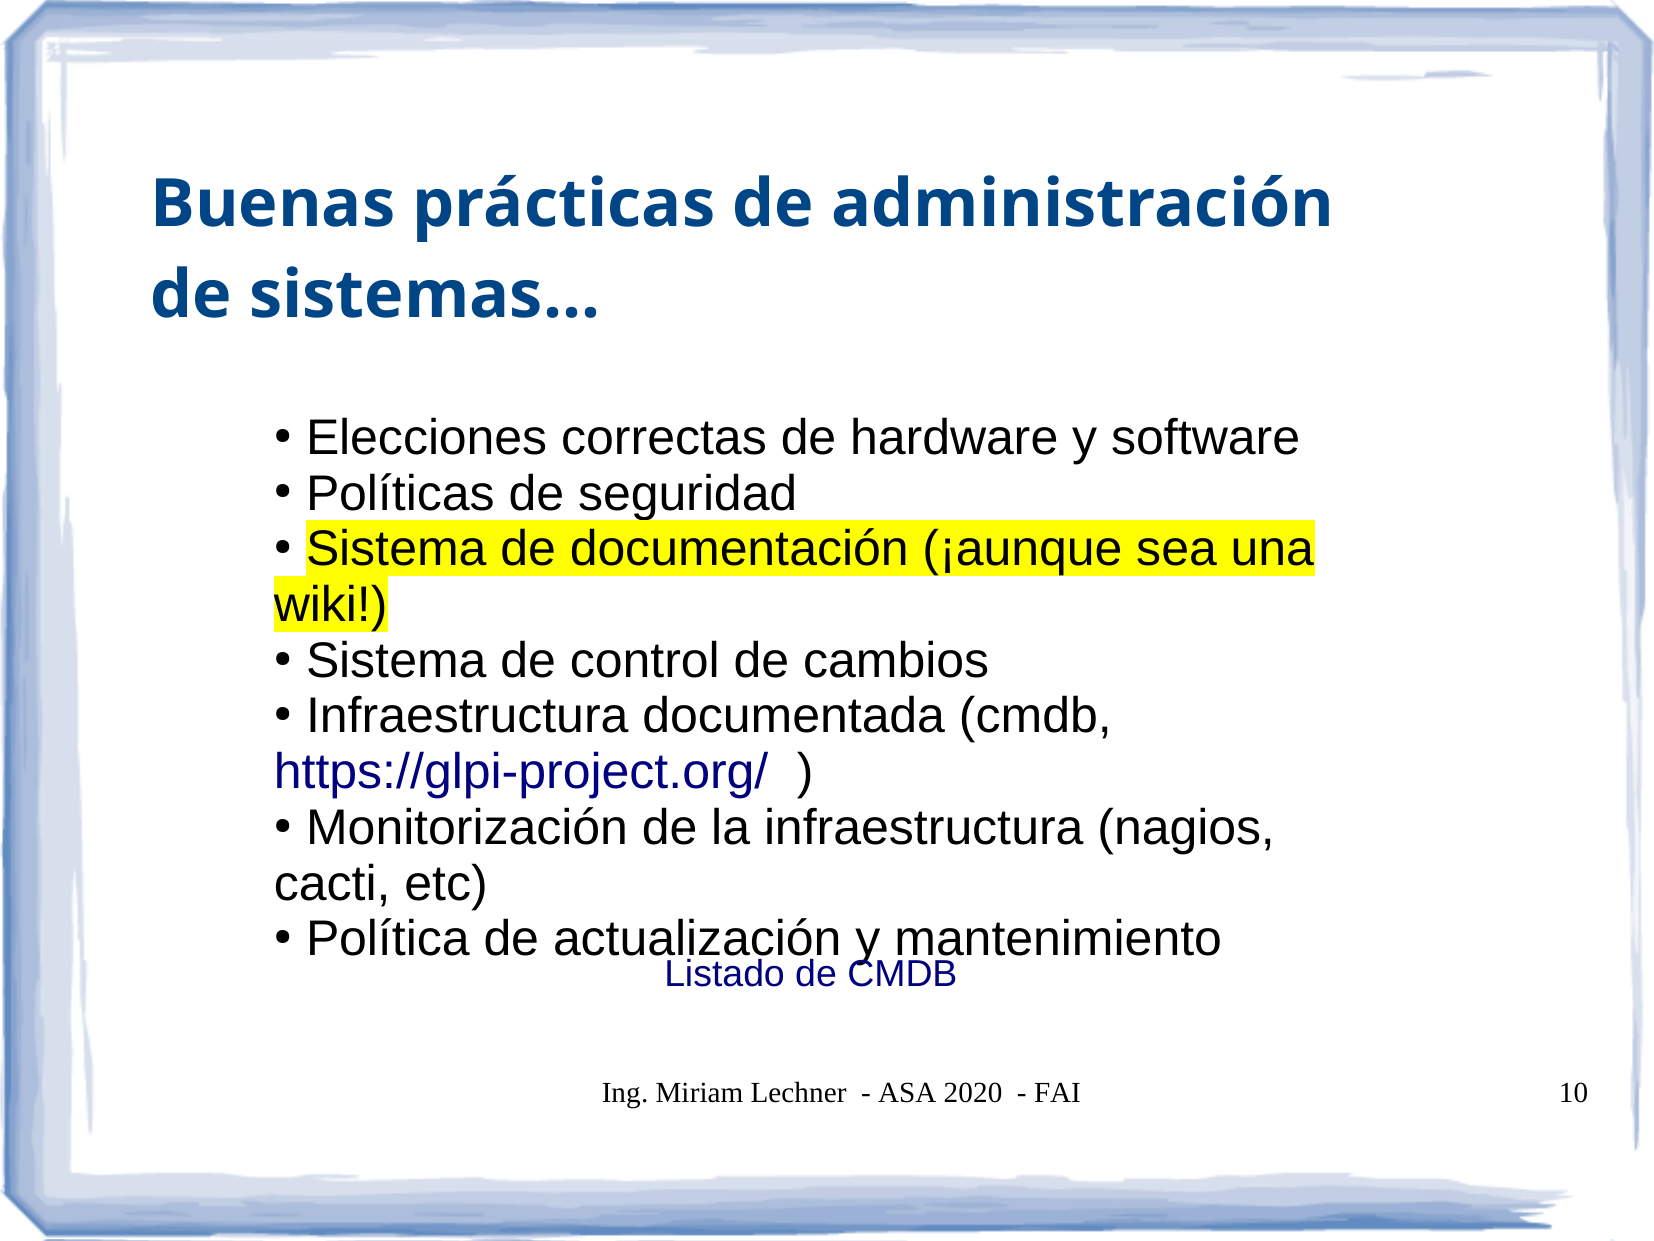

Buenas prácticas de administración
de sistemas...
 Elecciones correctas de hardware y software
 Políticas de seguridad
 Sistema de documentación (¡aunque sea una wiki!)
 Sistema de control de cambios
 Infraestructura documentada (cmdb,https://glpi-project.org/ )
 Monitorización de la infraestructura (nagios, cacti, etc)
 Política de actualización y mantenimiento
Listado de CMDB
Ing. Miriam Lechner - ASA 2020 - FAI
10